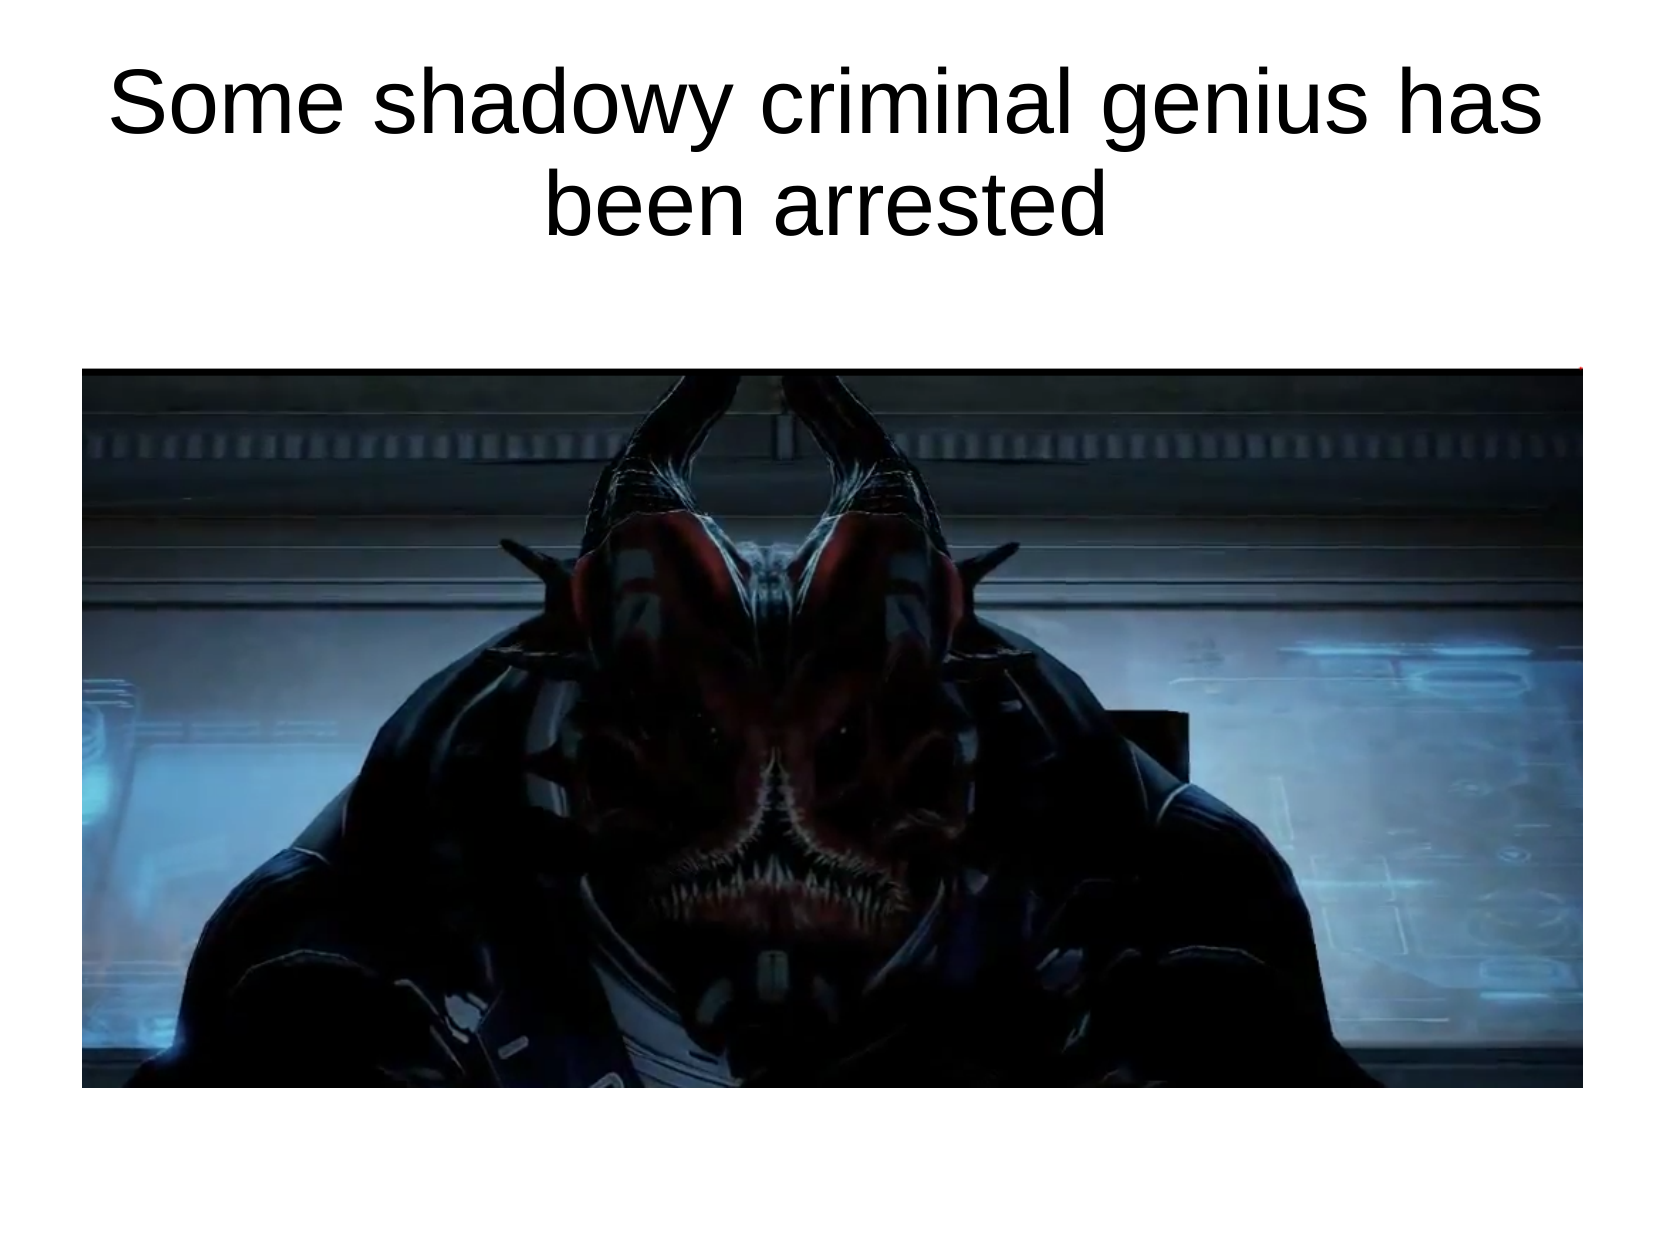

# Some shadowy criminal genius has been arrested